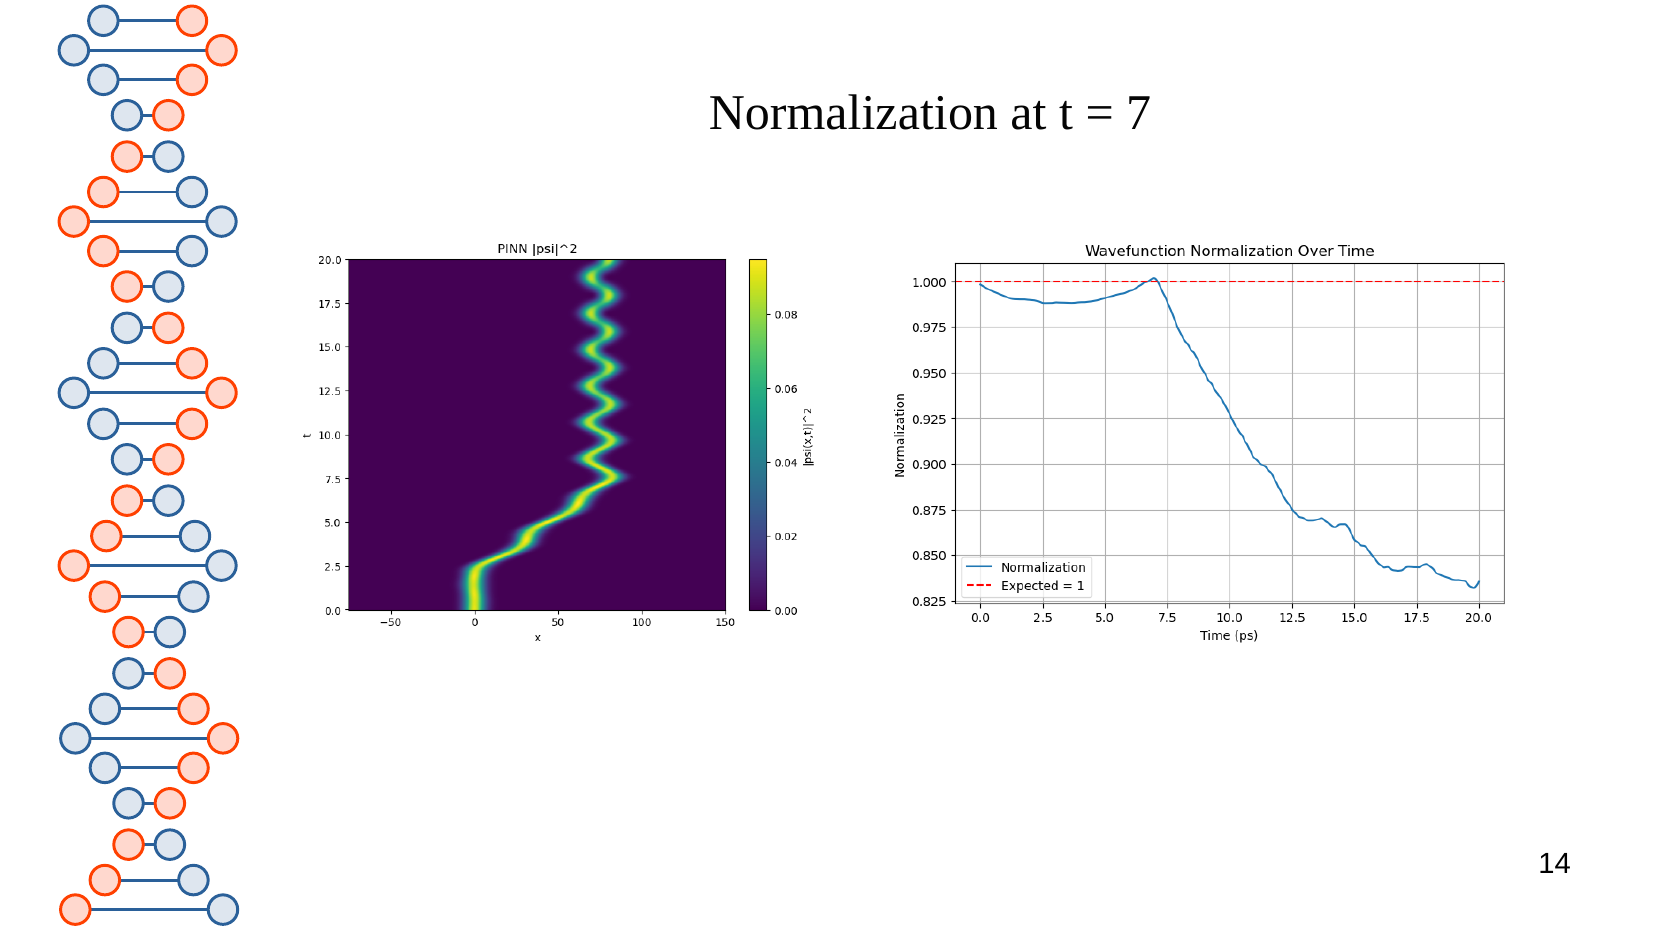

# Normalization at t = 7
14